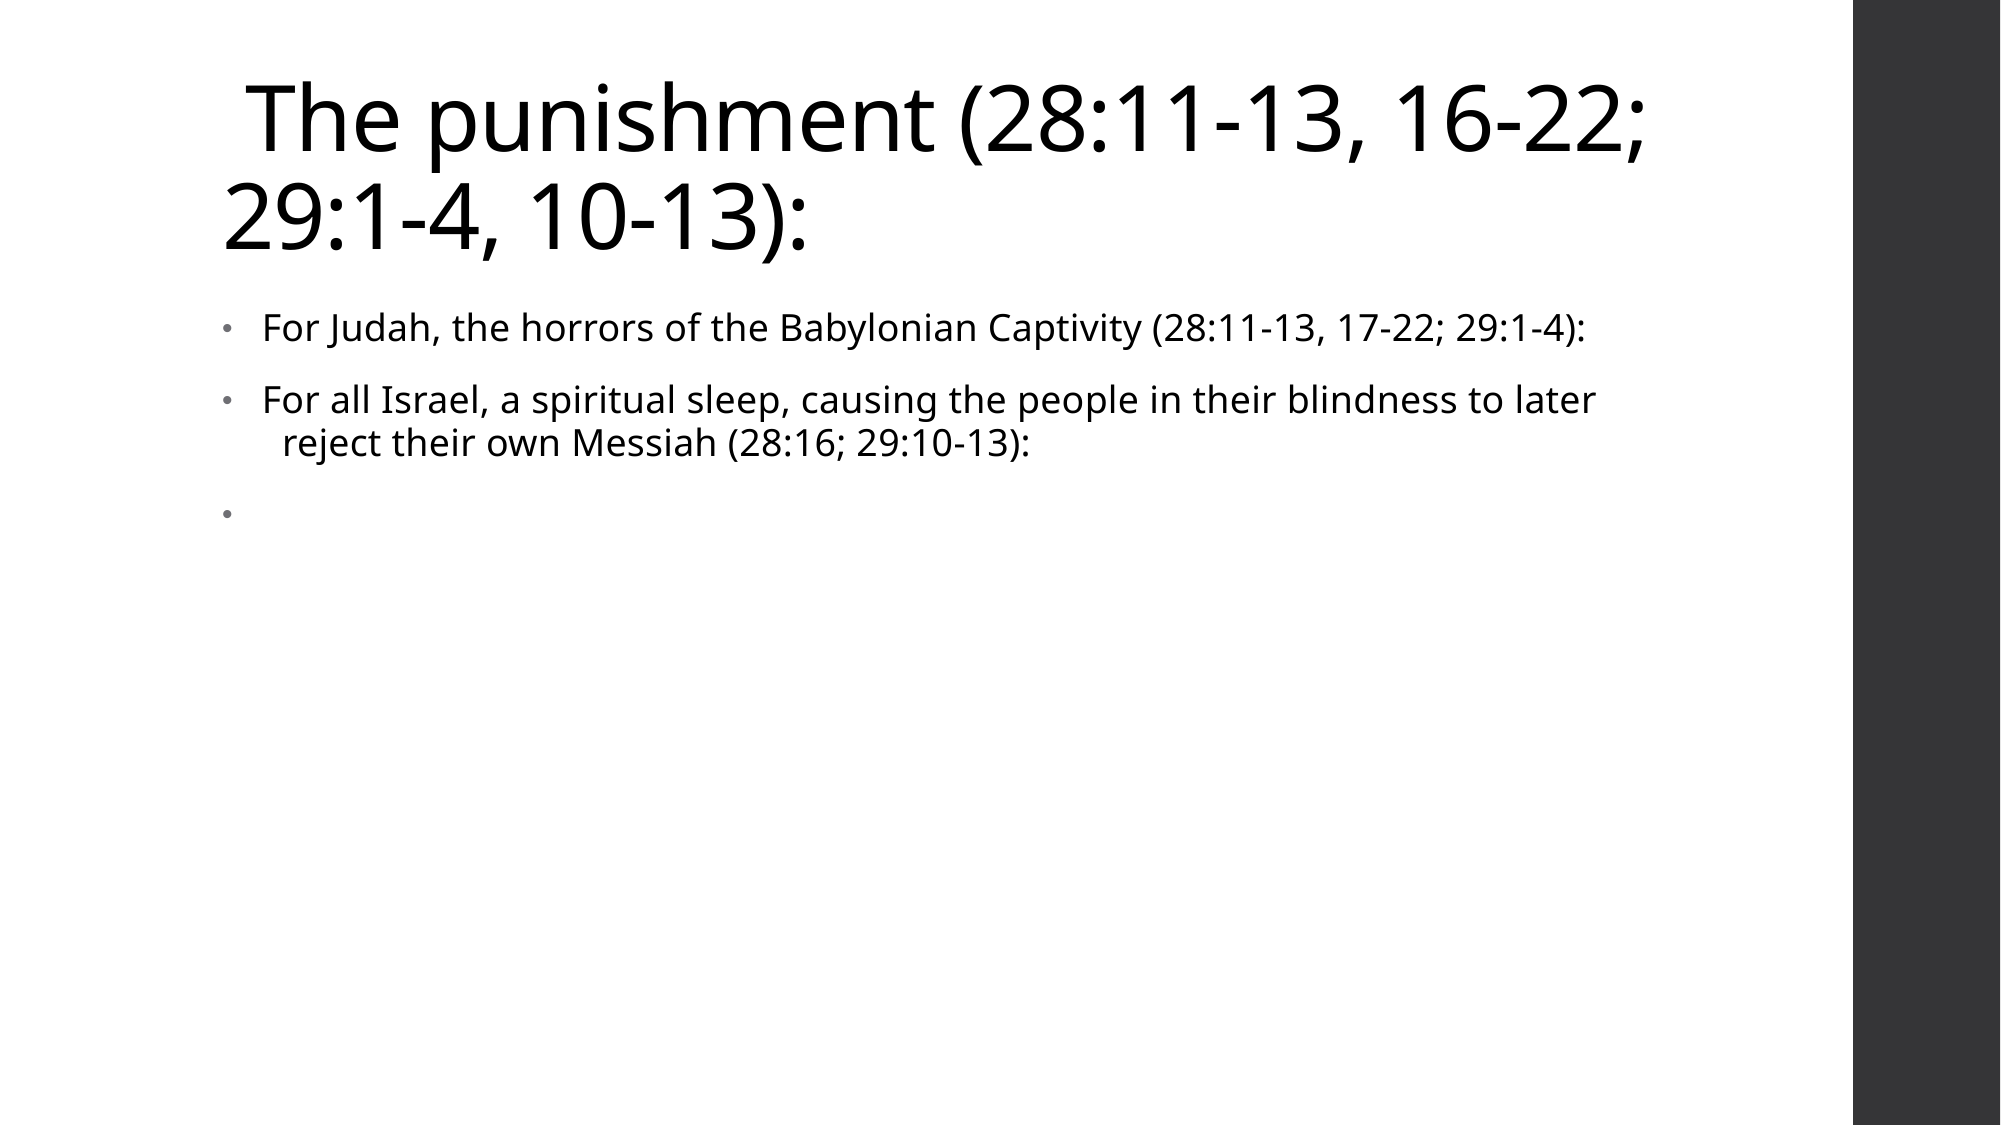

# The punishment (28:11-13, 16-22; 29:1-4, 10-13):
 For Judah, the horrors of the Babylonian Captivity (28:11-13, 17-22; 29:1-4):
 For all Israel, a spiritual sleep, causing the people in their blindness to later reject their own Messiah (28:16; 29:10-13):